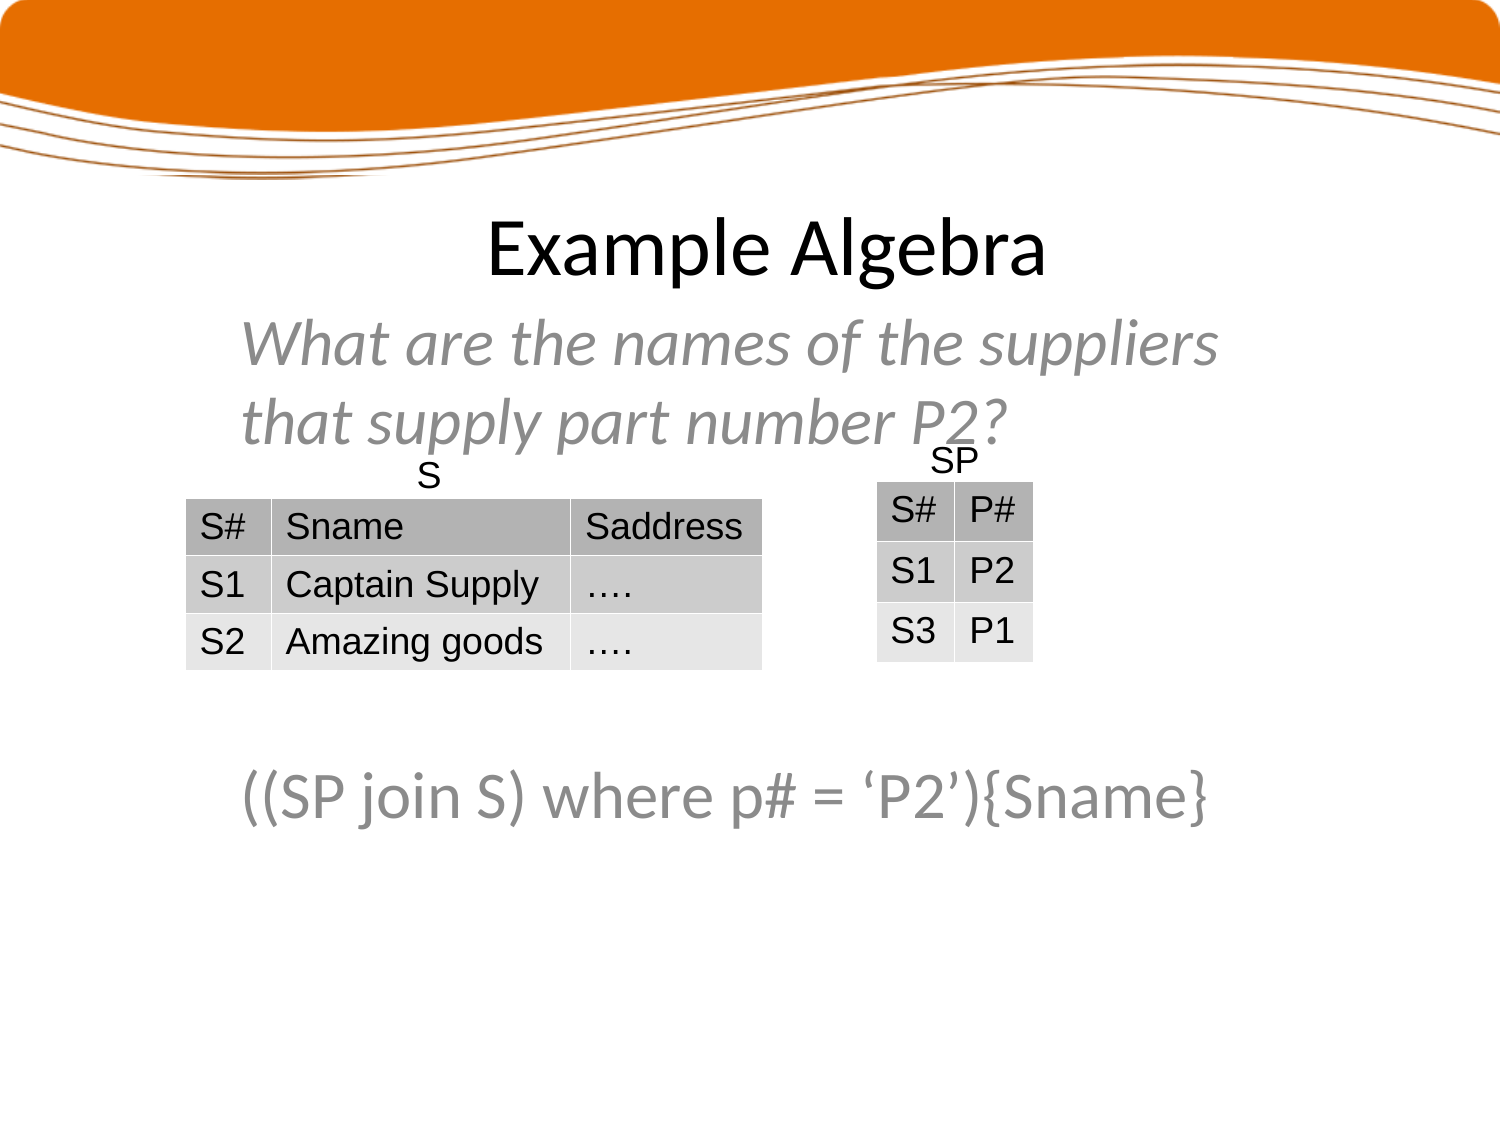

Example Algebra
# What are the names of the suppliers that supply part number P2?
((SP join S) where p# = ‘P2’){Sname}
SP
S
| S# | P# |
| --- | --- |
| S1 | P2 |
| S3 | P1 |
| S# | Sname | Saddress |
| --- | --- | --- |
| S1 | Captain Supply | …. |
| S2 | Amazing goods | …. |